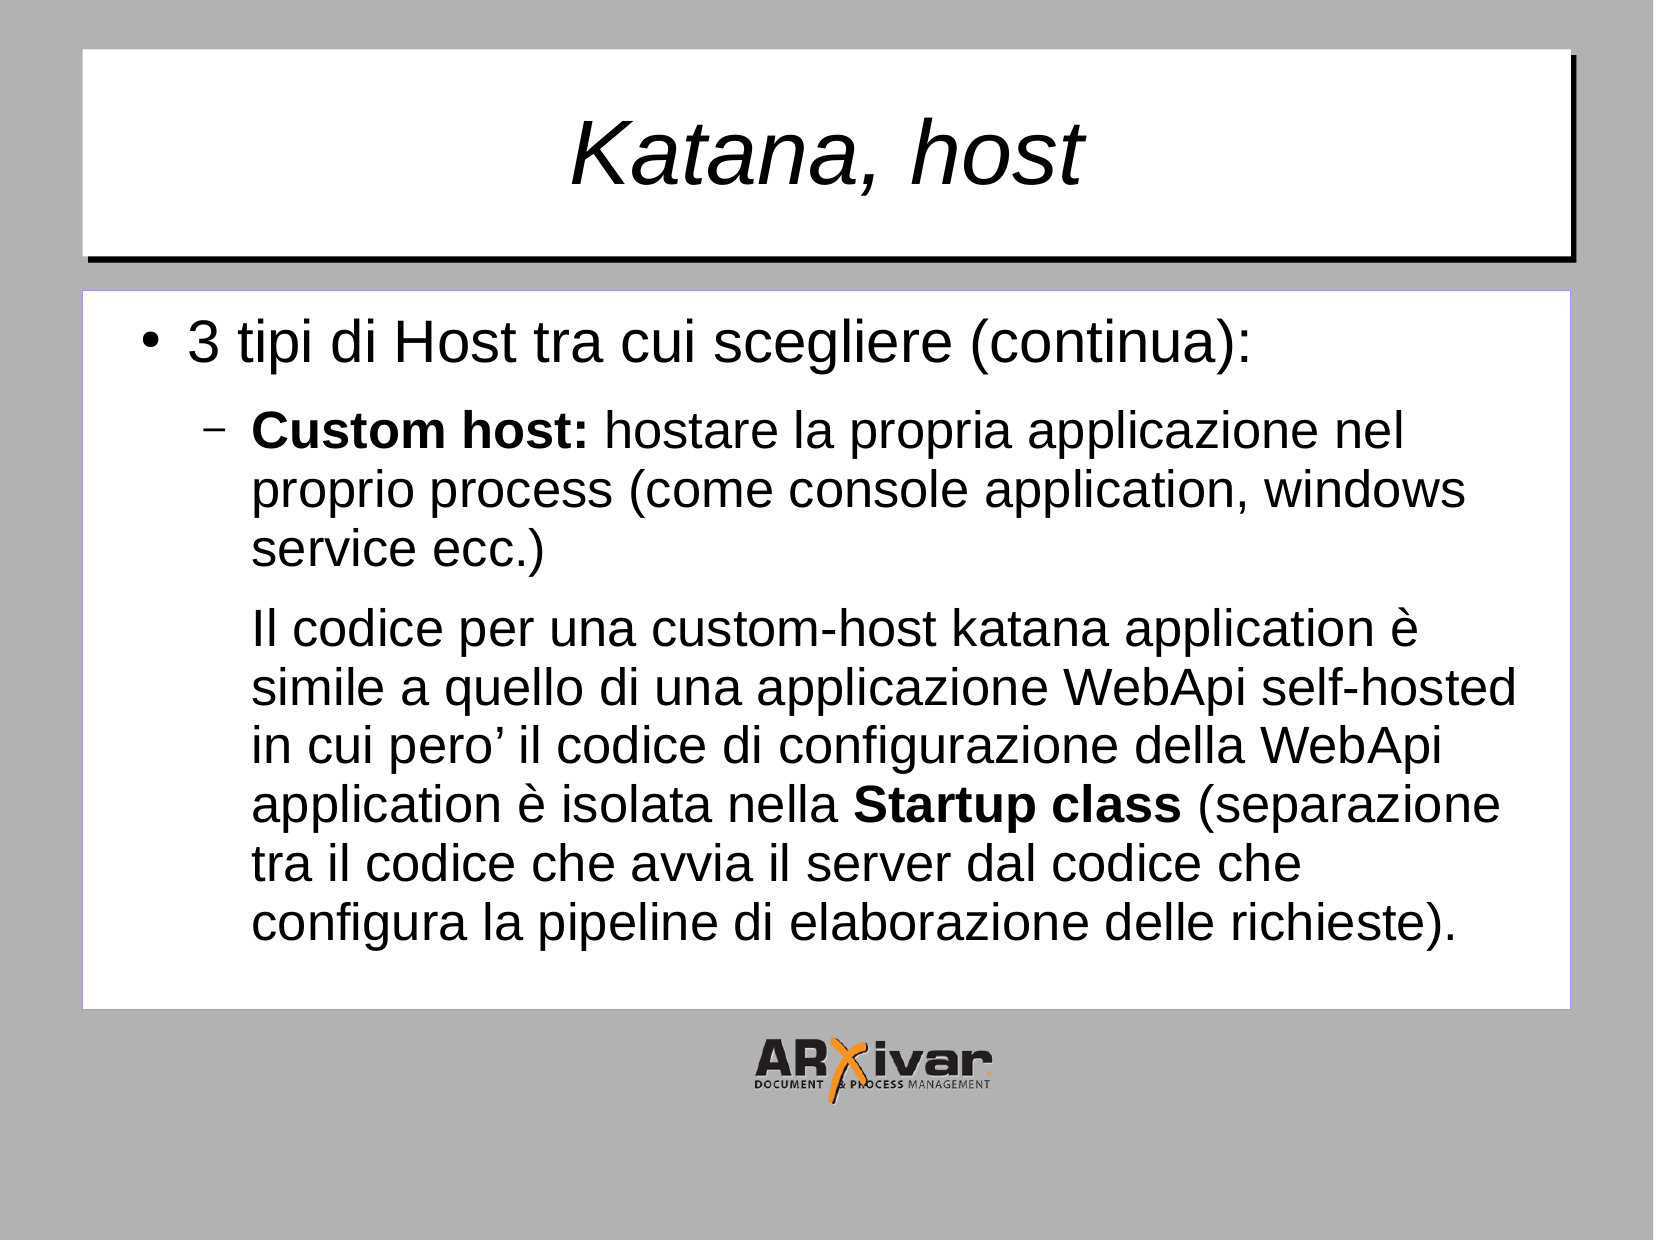

# Katana, host
3 tipi di Host tra cui scegliere (continua):
Custom host: hostare la propria applicazione nel proprio process (come console application, windows service ecc.)
Il codice per una custom-host katana application è simile a quello di una applicazione WebApi self-hosted in cui pero’ il codice di configurazione della WebApi application è isolata nella Startup class (separazione tra il codice che avvia il server dal codice che configura la pipeline di elaborazione delle richieste).